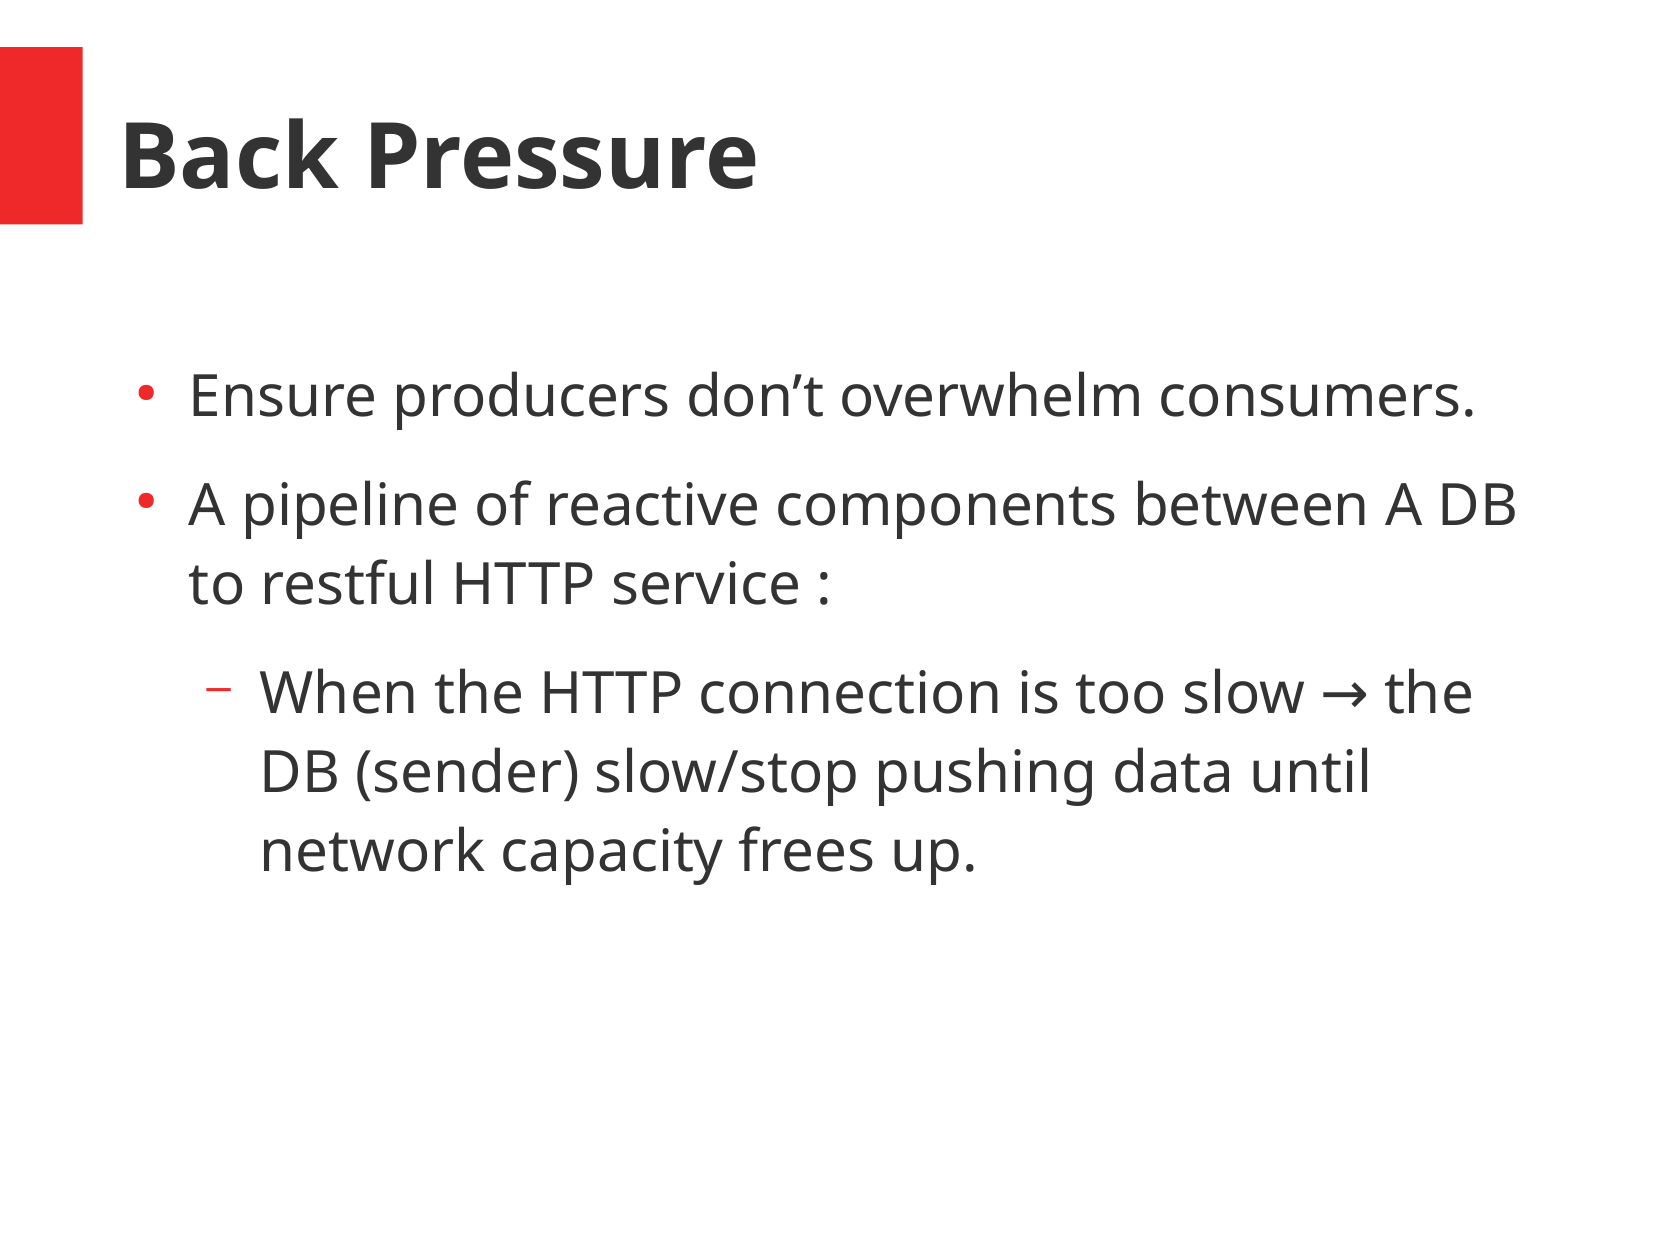

# Back Pressure
Ensure producers don’t overwhelm consumers.
A pipeline of reactive components between A DB to restful HTTP service :
When the HTTP connection is too slow → the DB (sender) slow/stop pushing data until network capacity frees up.